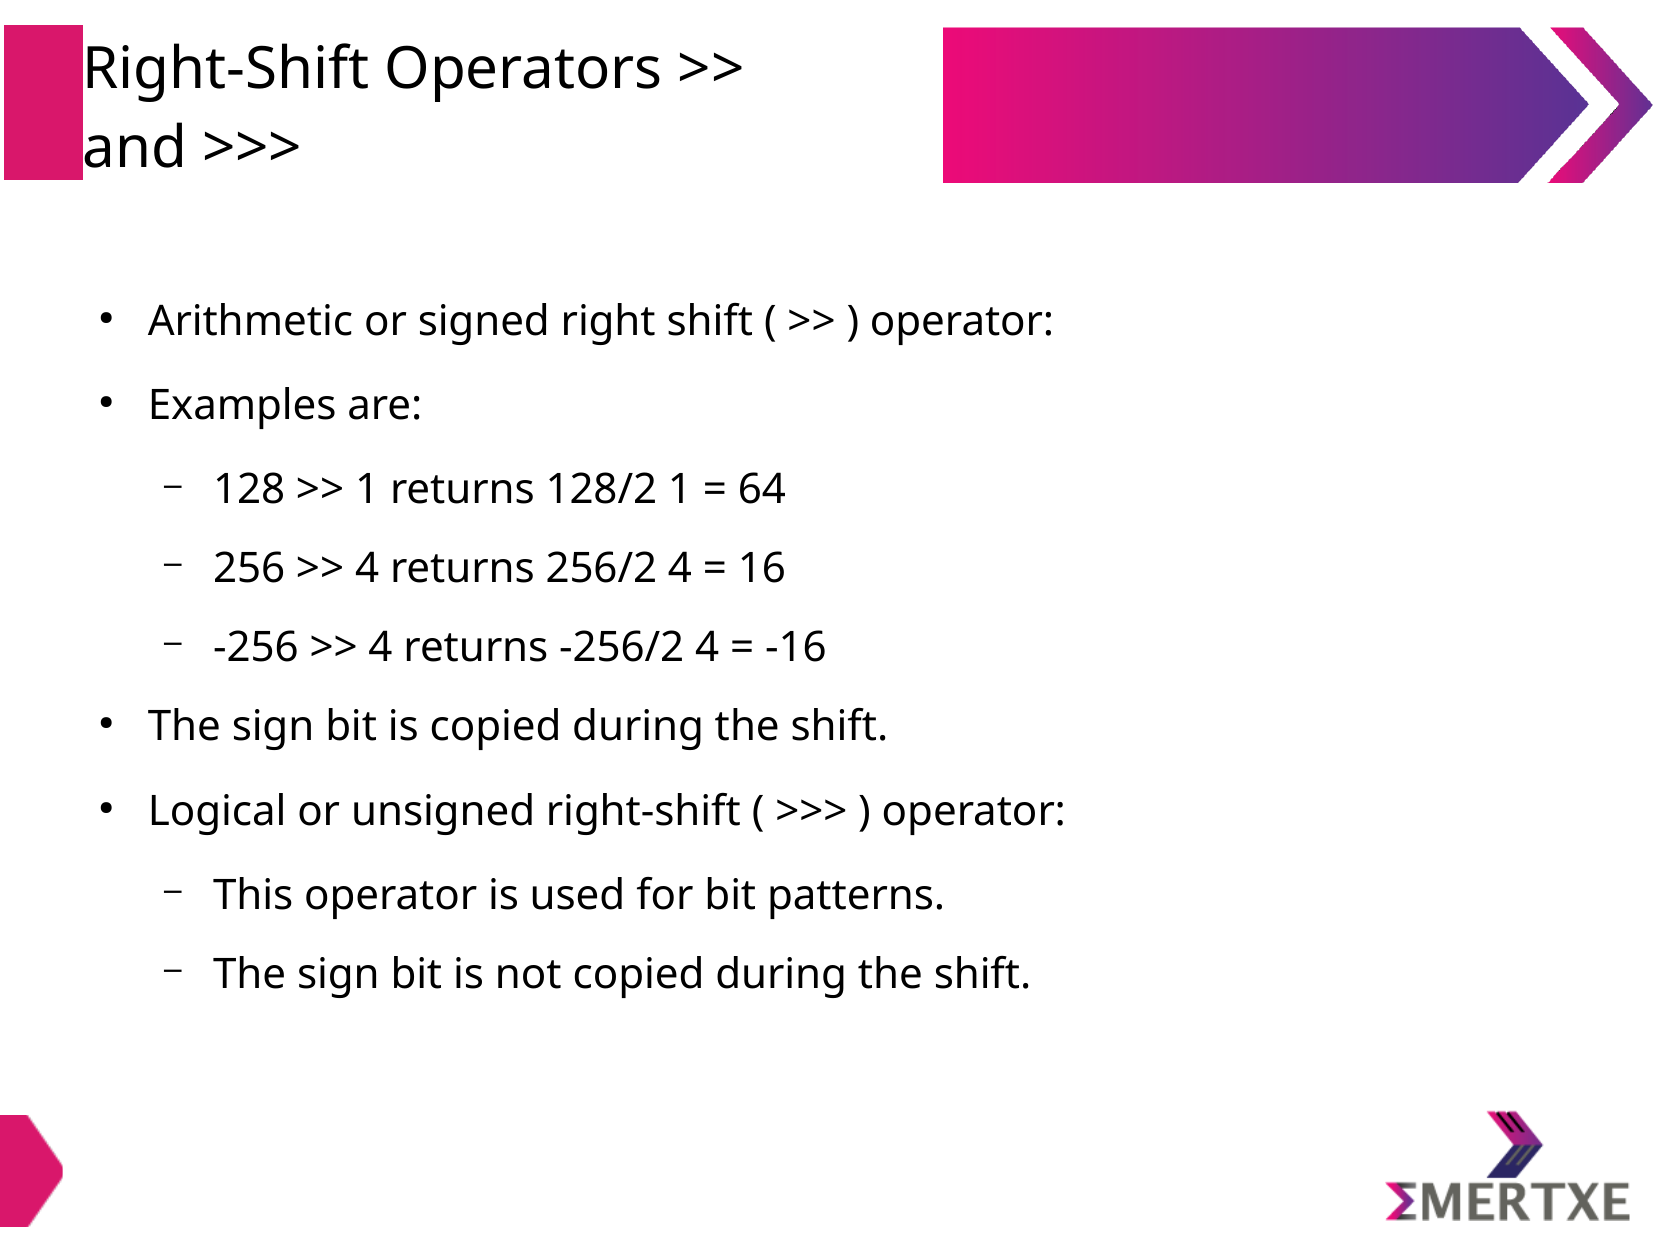

# Right-Shift Operators >> and >>>
Arithmetic or signed right shift ( >> ) operator:
Examples are:
128 >> 1 returns 128/2 1 = 64
256 >> 4 returns 256/2 4 = 16
-256 >> 4 returns -256/2 4 = -16
The sign bit is copied during the shift.
Logical or unsigned right-shift ( >>> ) operator:
This operator is used for bit patterns.
The sign bit is not copied during the shift.